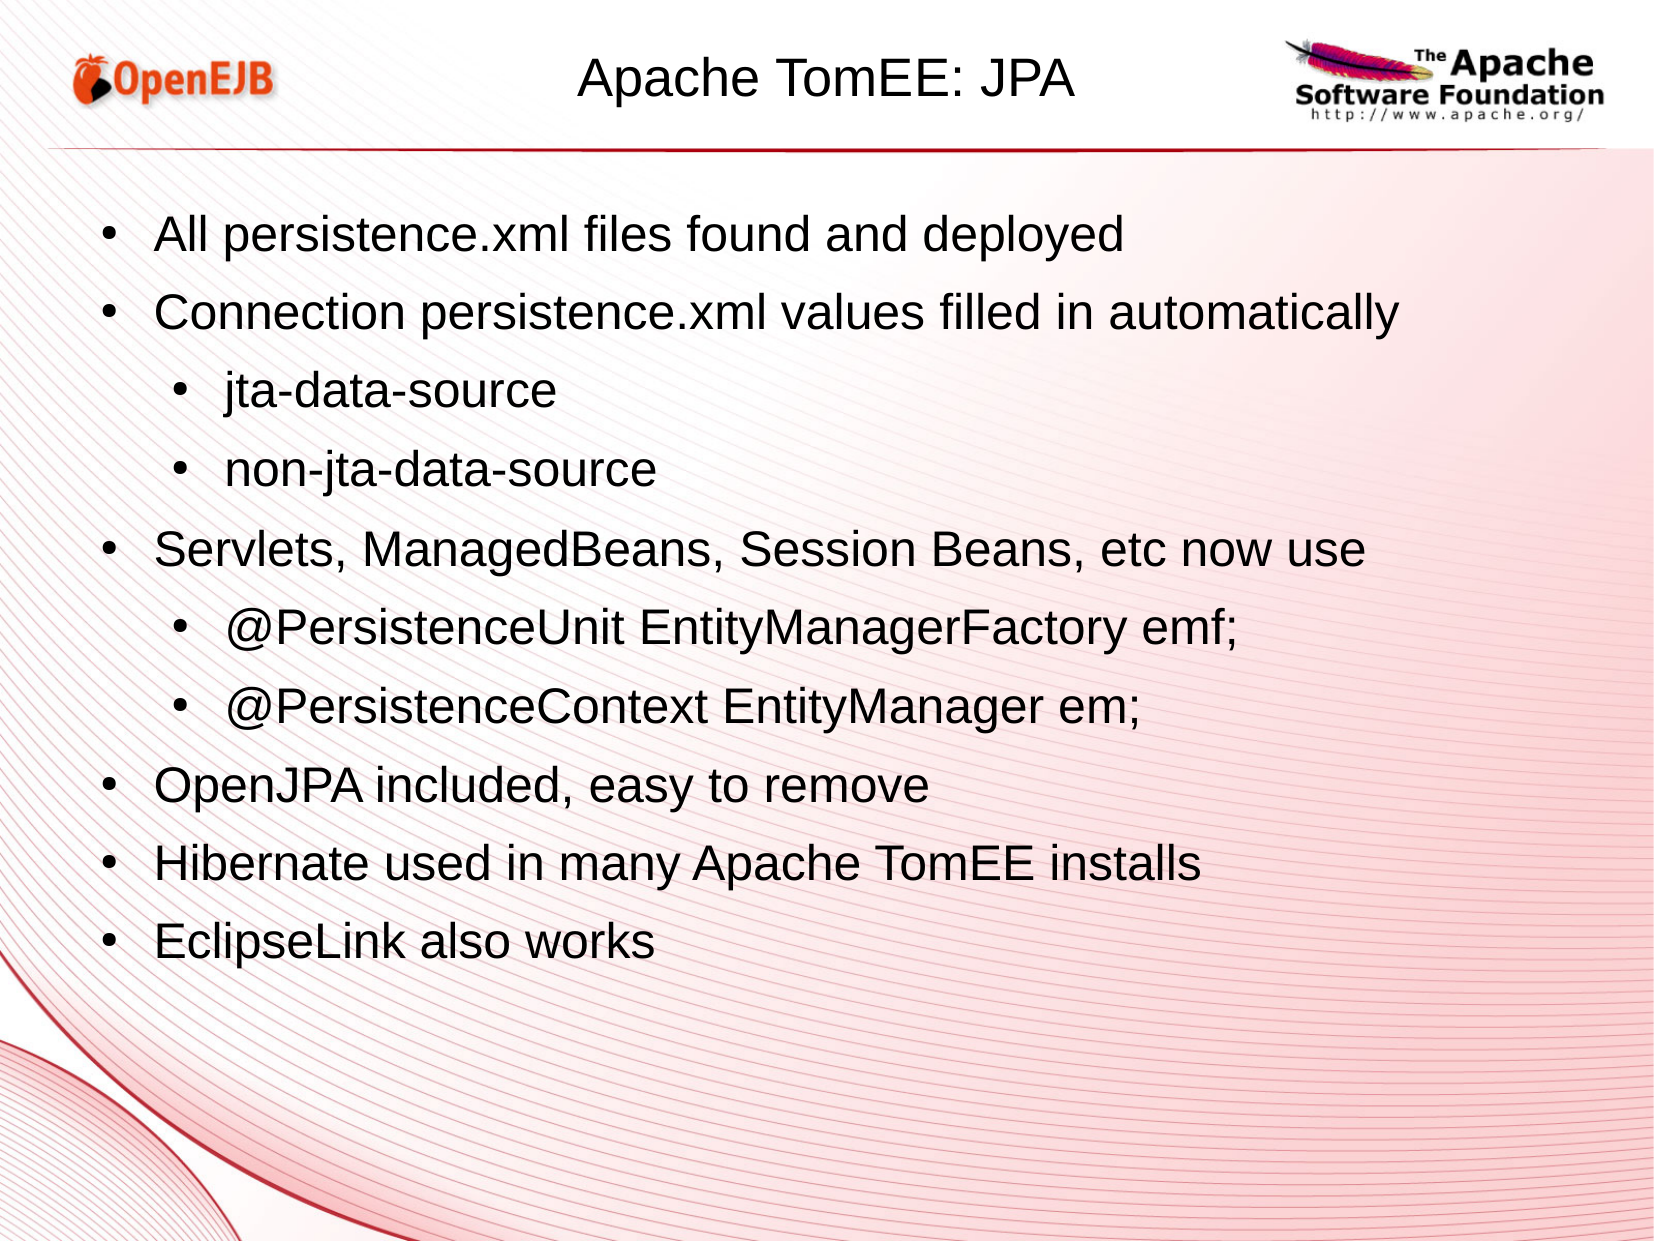

# Apache TomEE: JPA
All persistence.xml files found and deployed
Connection persistence.xml values filled in automatically
jta-data-source
non-jta-data-source
Servlets, ManagedBeans, Session Beans, etc now use
@PersistenceUnit EntityManagerFactory emf;
@PersistenceContext EntityManager em;
OpenJPA included, easy to remove
Hibernate used in many Apache TomEE installs
EclipseLink also works